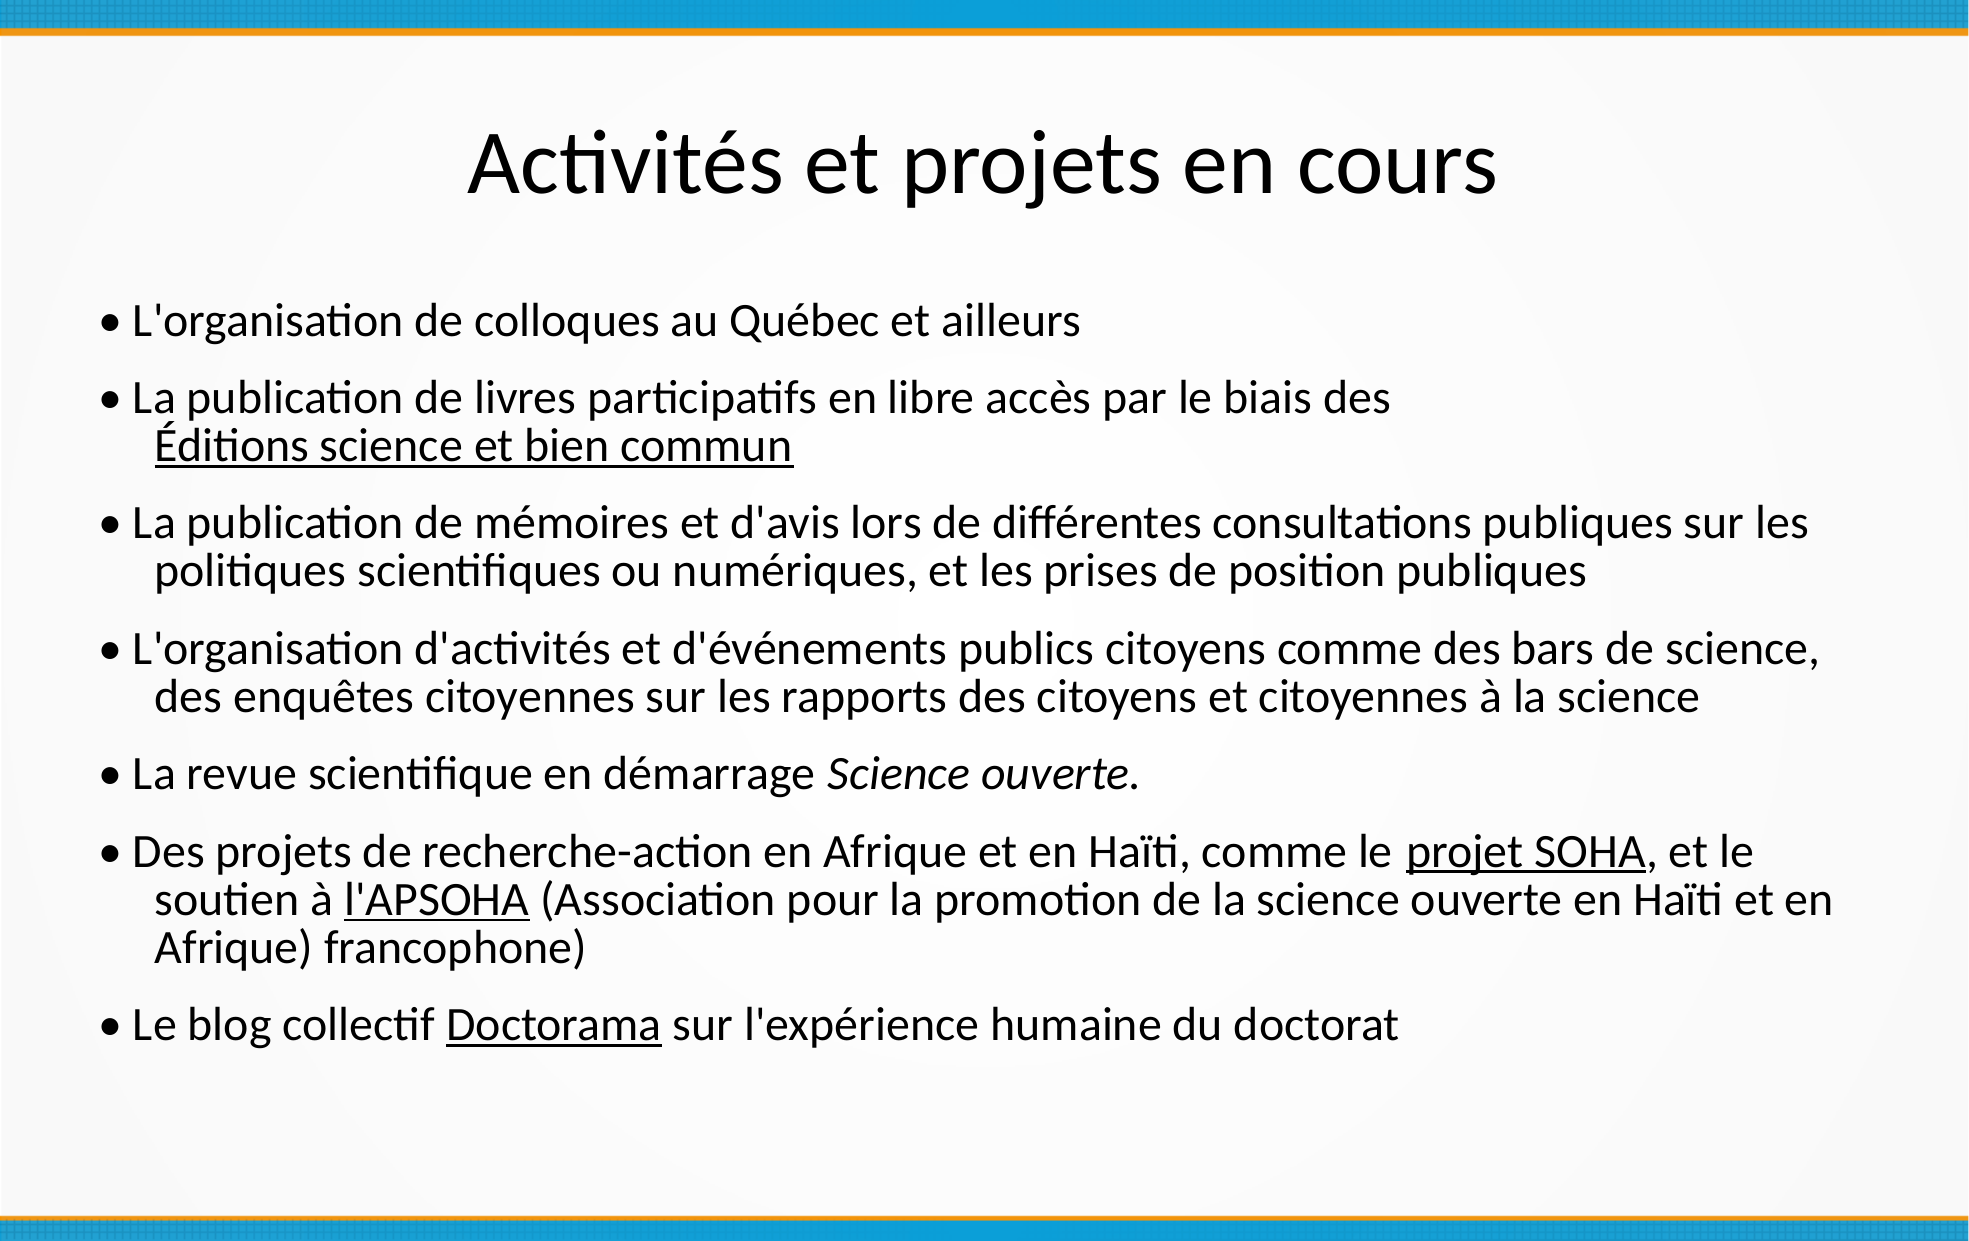

# Activités et projets en cours
• L'organisation de colloques au Québec et ailleurs
• La publication de livres participatifs en libre accès par le biais des Éditions science et bien commun
• La publication de mémoires et d'avis lors de différentes consultations publiques sur les politiques scientifiques ou numériques, et les prises de position publiques
• L'organisation d'activités et d'événements publics citoyens comme des bars de science, des enquêtes citoyennes sur les rapports des citoyens et citoyennes à la science
• La revue scientifique en démarrage Science ouverte.
• Des projets de recherche-action en Afrique et en Haïti, comme le projet SOHA, et le soutien à l'APSOHA (Association pour la promotion de la science ouverte en Haïti et en Afrique) francophone)
• Le blog collectif Doctorama sur l'expérience humaine du doctorat